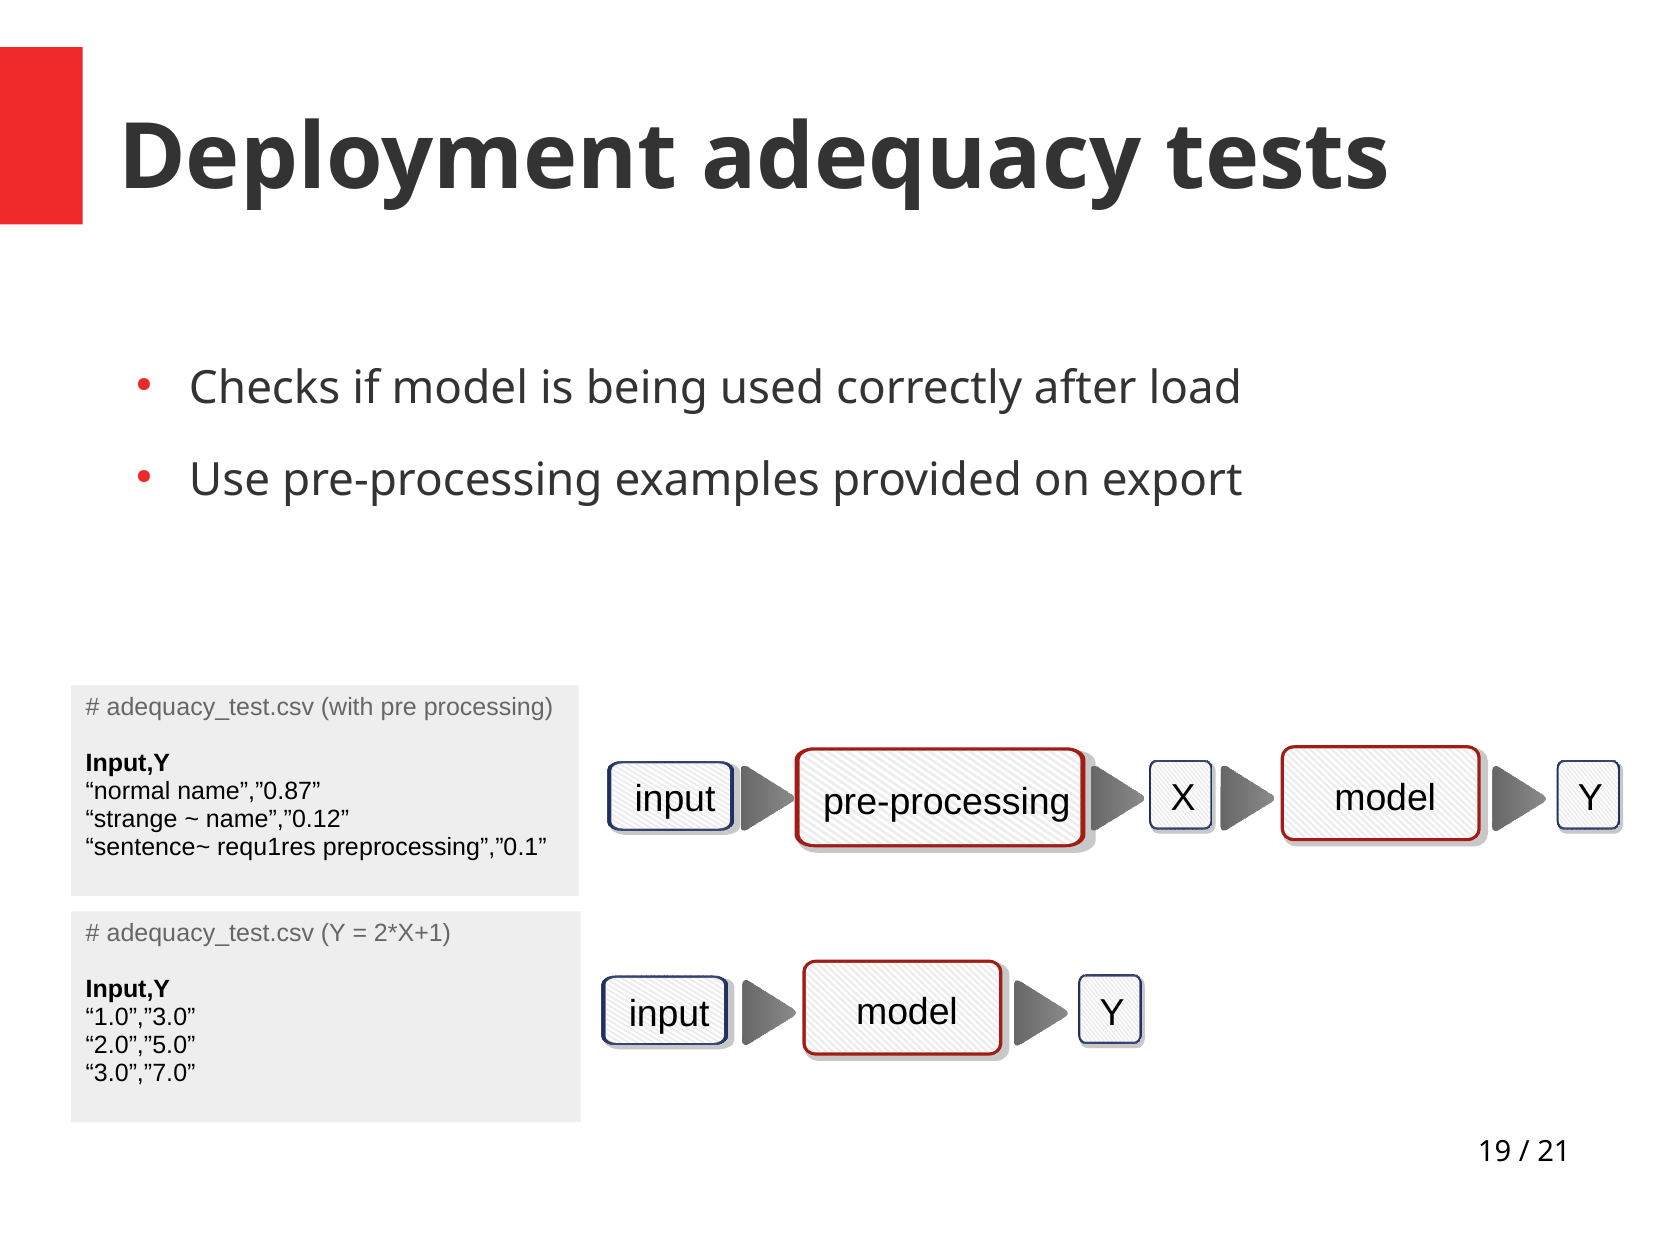

# Deployment adequacy tests
Checks if model is being used correctly after load
Use pre-processing examples provided on export
# adequacy_test.csv (with pre processing)
Input,Y
“normal name”,”0.87”
“strange ~ name”,”0.12”
“sentence~ requ1res preprocessing”,”0.1”
model
pre-processing
X
Y
input
# adequacy_test.csv (Y = 2*X+1)
Input,Y
“1.0”,”3.0”
“2.0”,”5.0”
“3.0”,”7.0”
model
Y
input
19